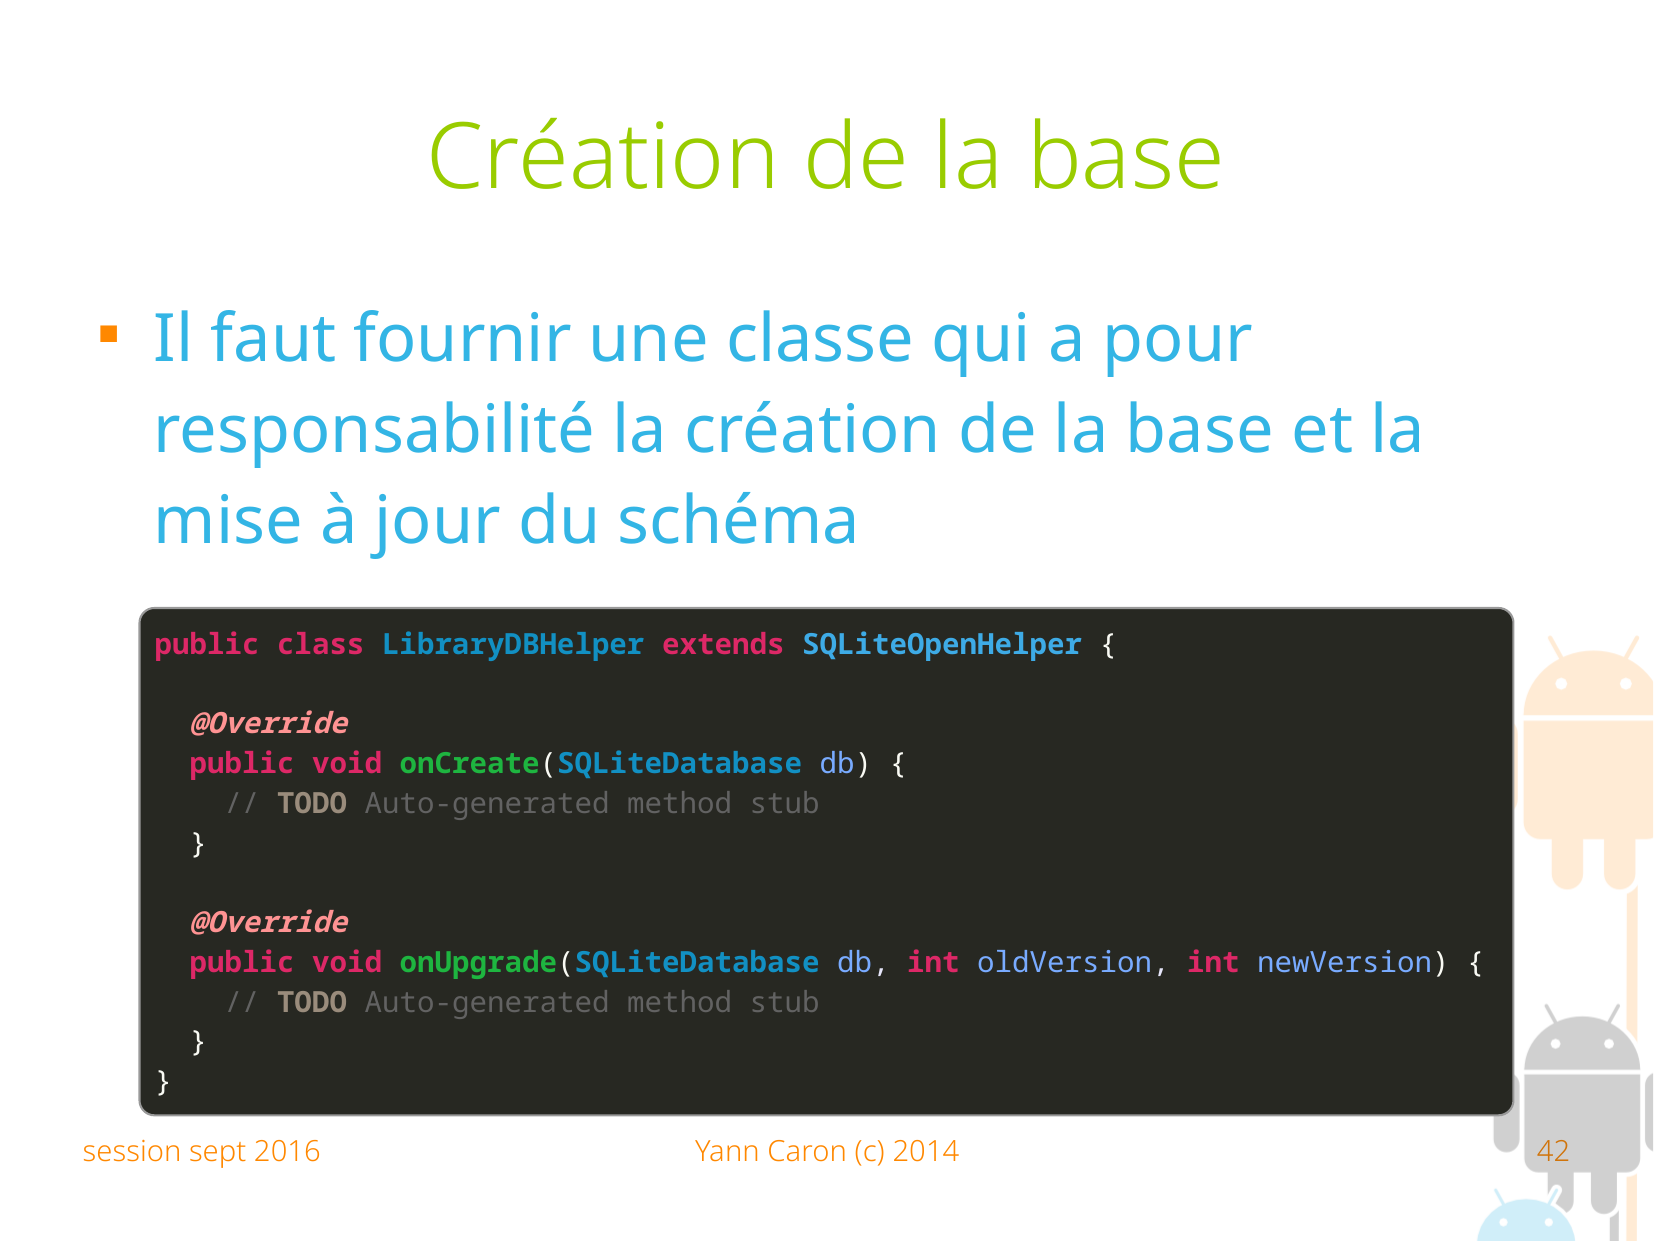

# Création de la base
Il faut fournir une classe qui a pour responsabilité la création de la base et la mise à jour du schéma
public class LibraryDBHelper extends SQLiteOpenHelper {
 @Override
 public void onCreate(SQLiteDatabase db) {
 // TODO Auto-generated method stub
 }
 @Override
 public void onUpgrade(SQLiteDatabase db, int oldVersion, int newVersion) {
 // TODO Auto-generated method stub
 }
}
session sept 2016
Yann Caron (c) 2014
42